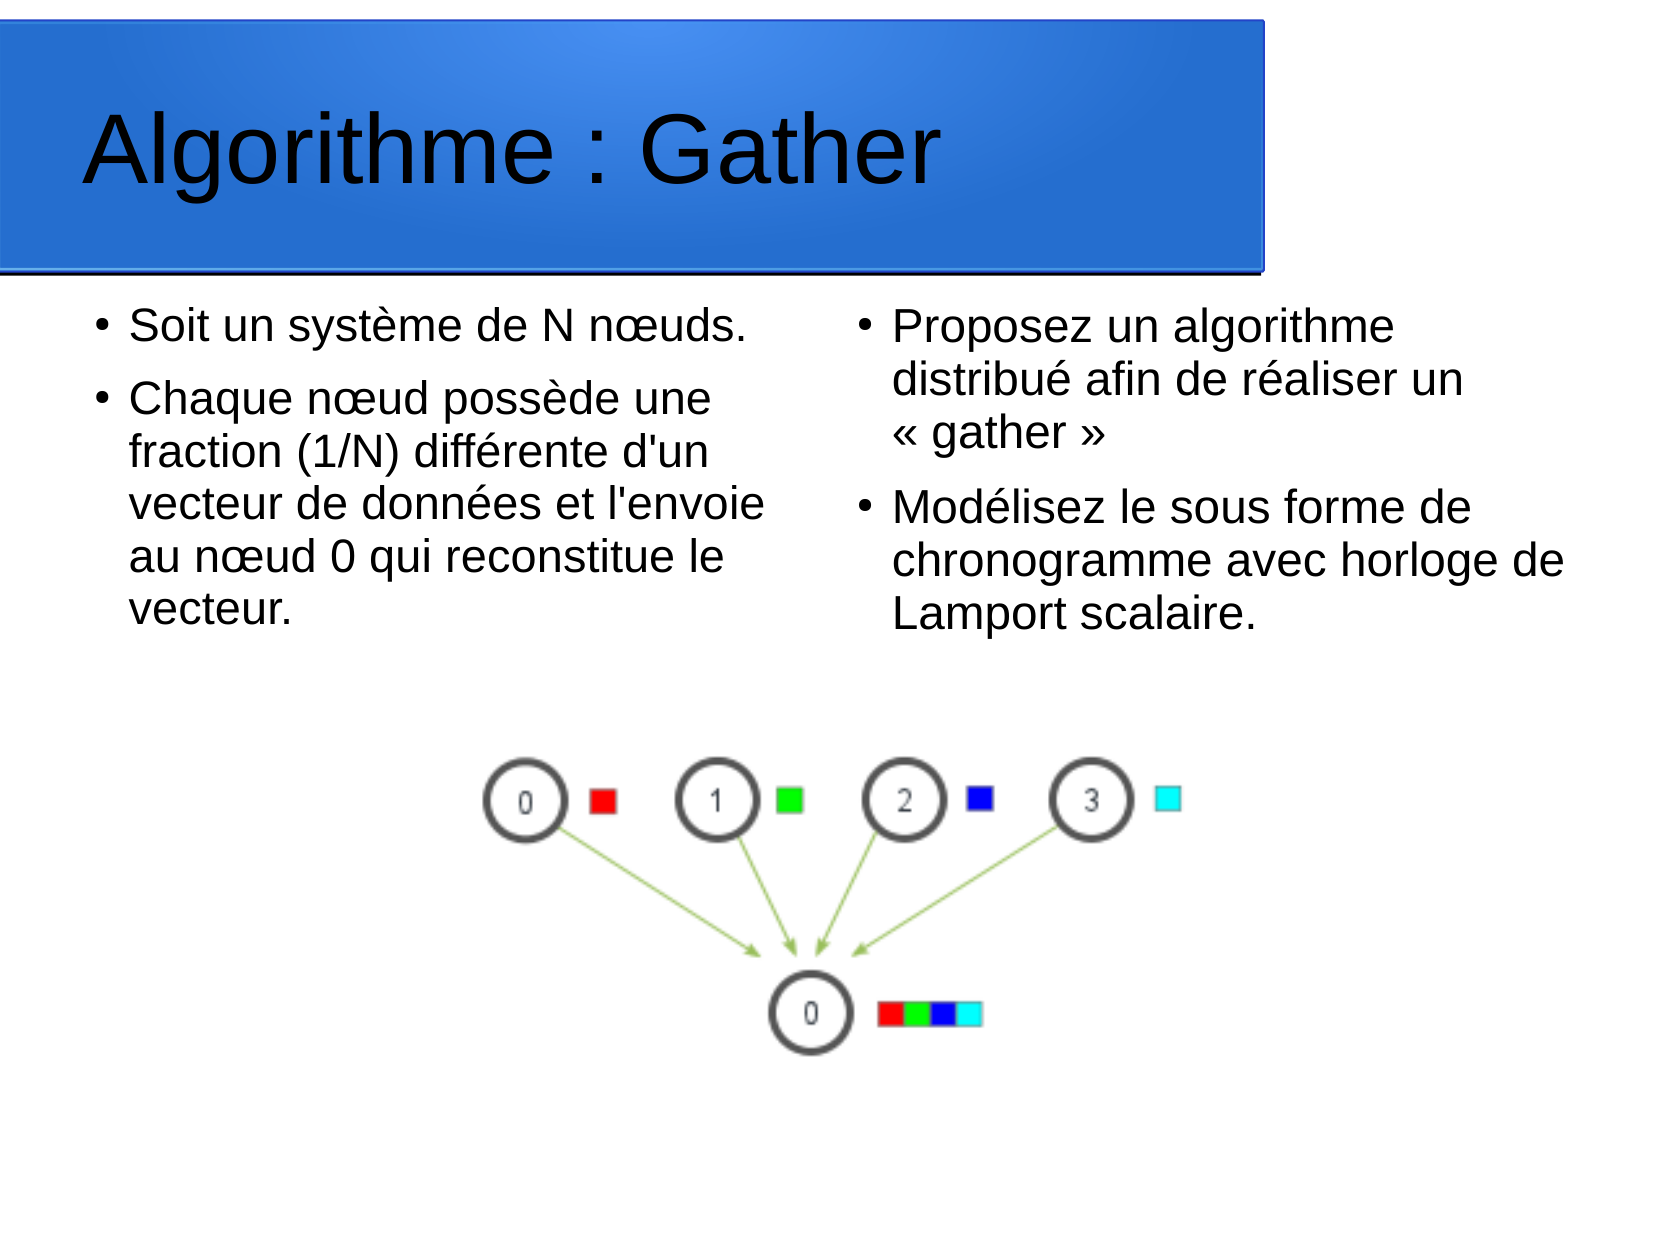

# Algorithme : Gather
Soit un système de N nœuds.
Chaque nœud possède une fraction (1/N) différente d'un vecteur de données et l'envoie au nœud 0 qui reconstitue le vecteur.
Proposez un algorithme distribué afin de réaliser un « gather »
Modélisez le sous forme de chronogramme avec horloge de Lamport scalaire.